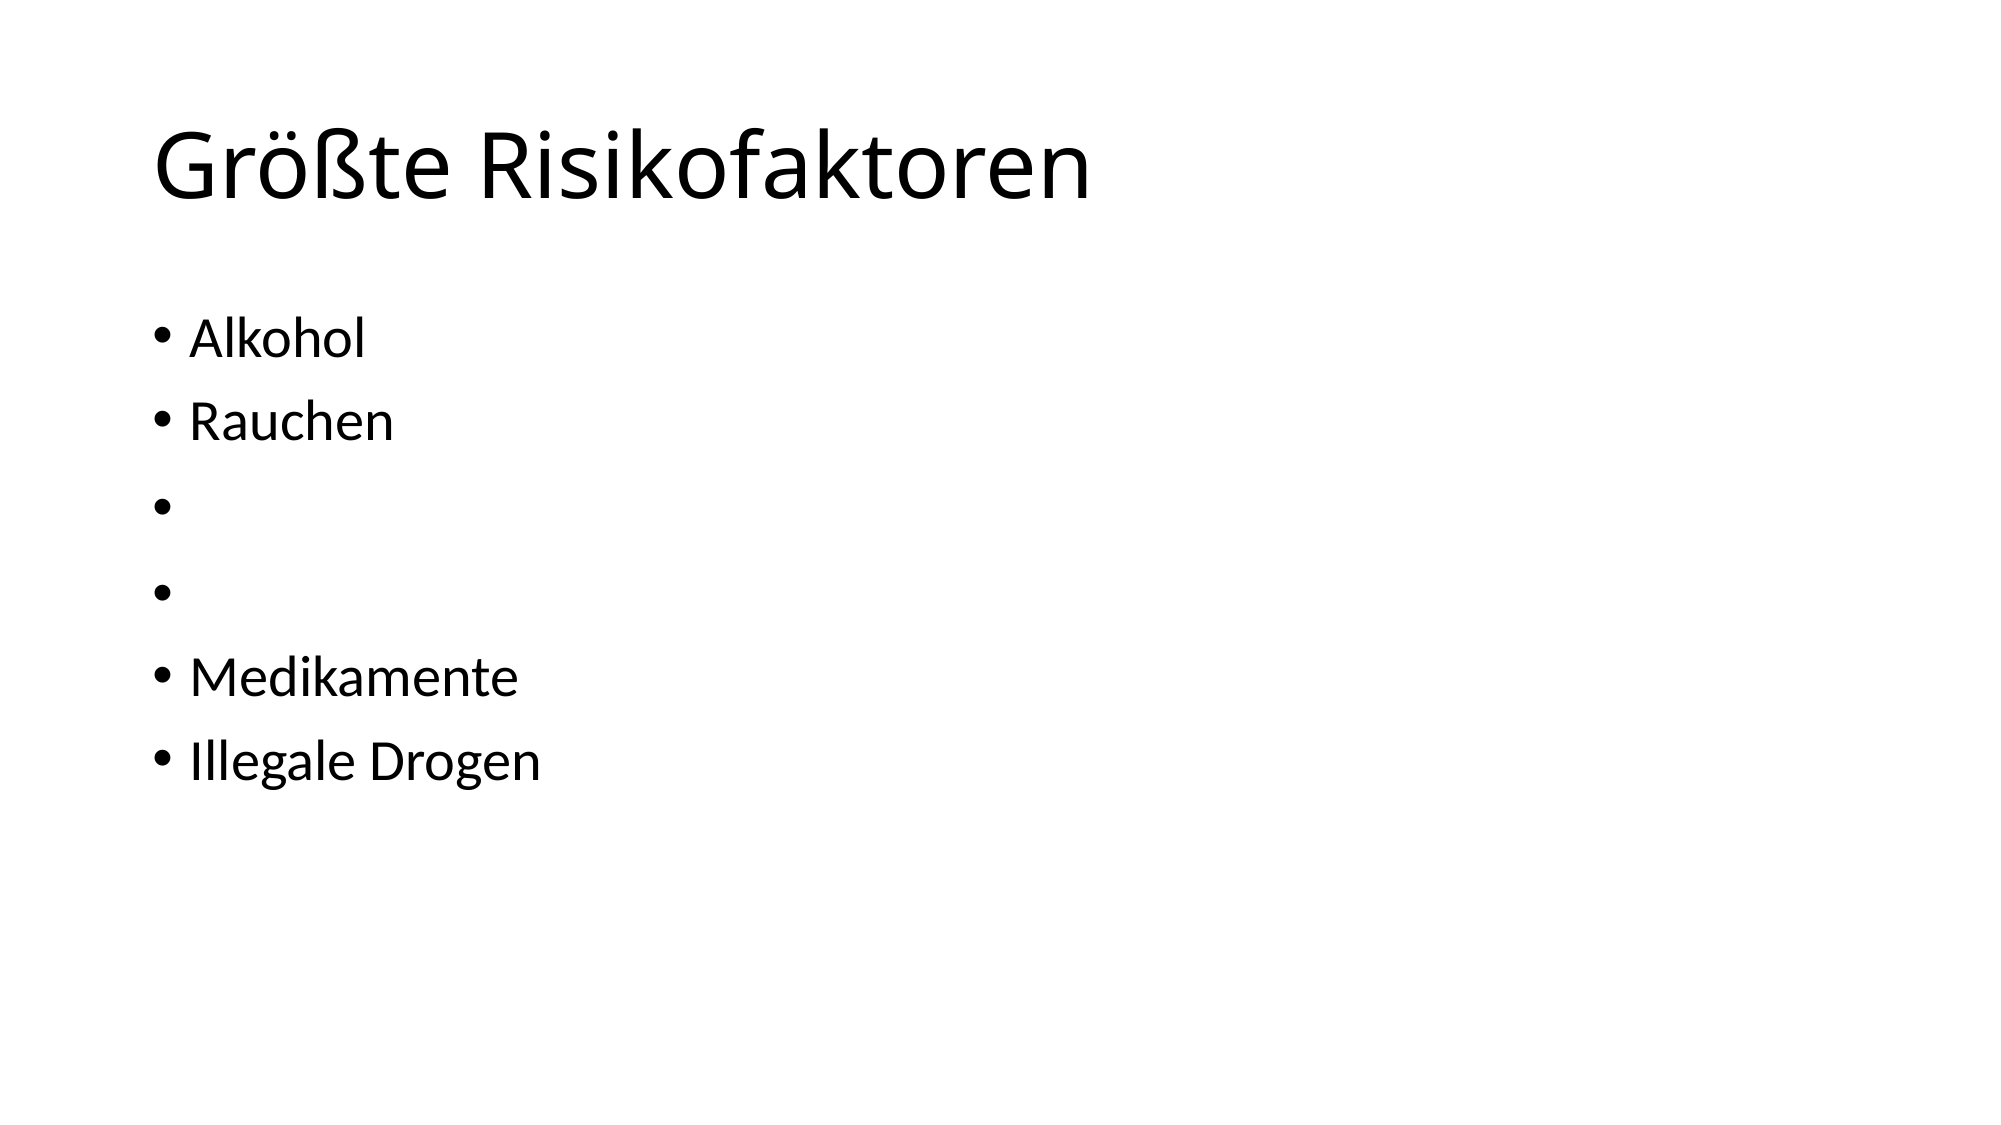

# Größte Risikofaktoren
Alkohol
Rauchen
Medikamente
Illegale Drogen